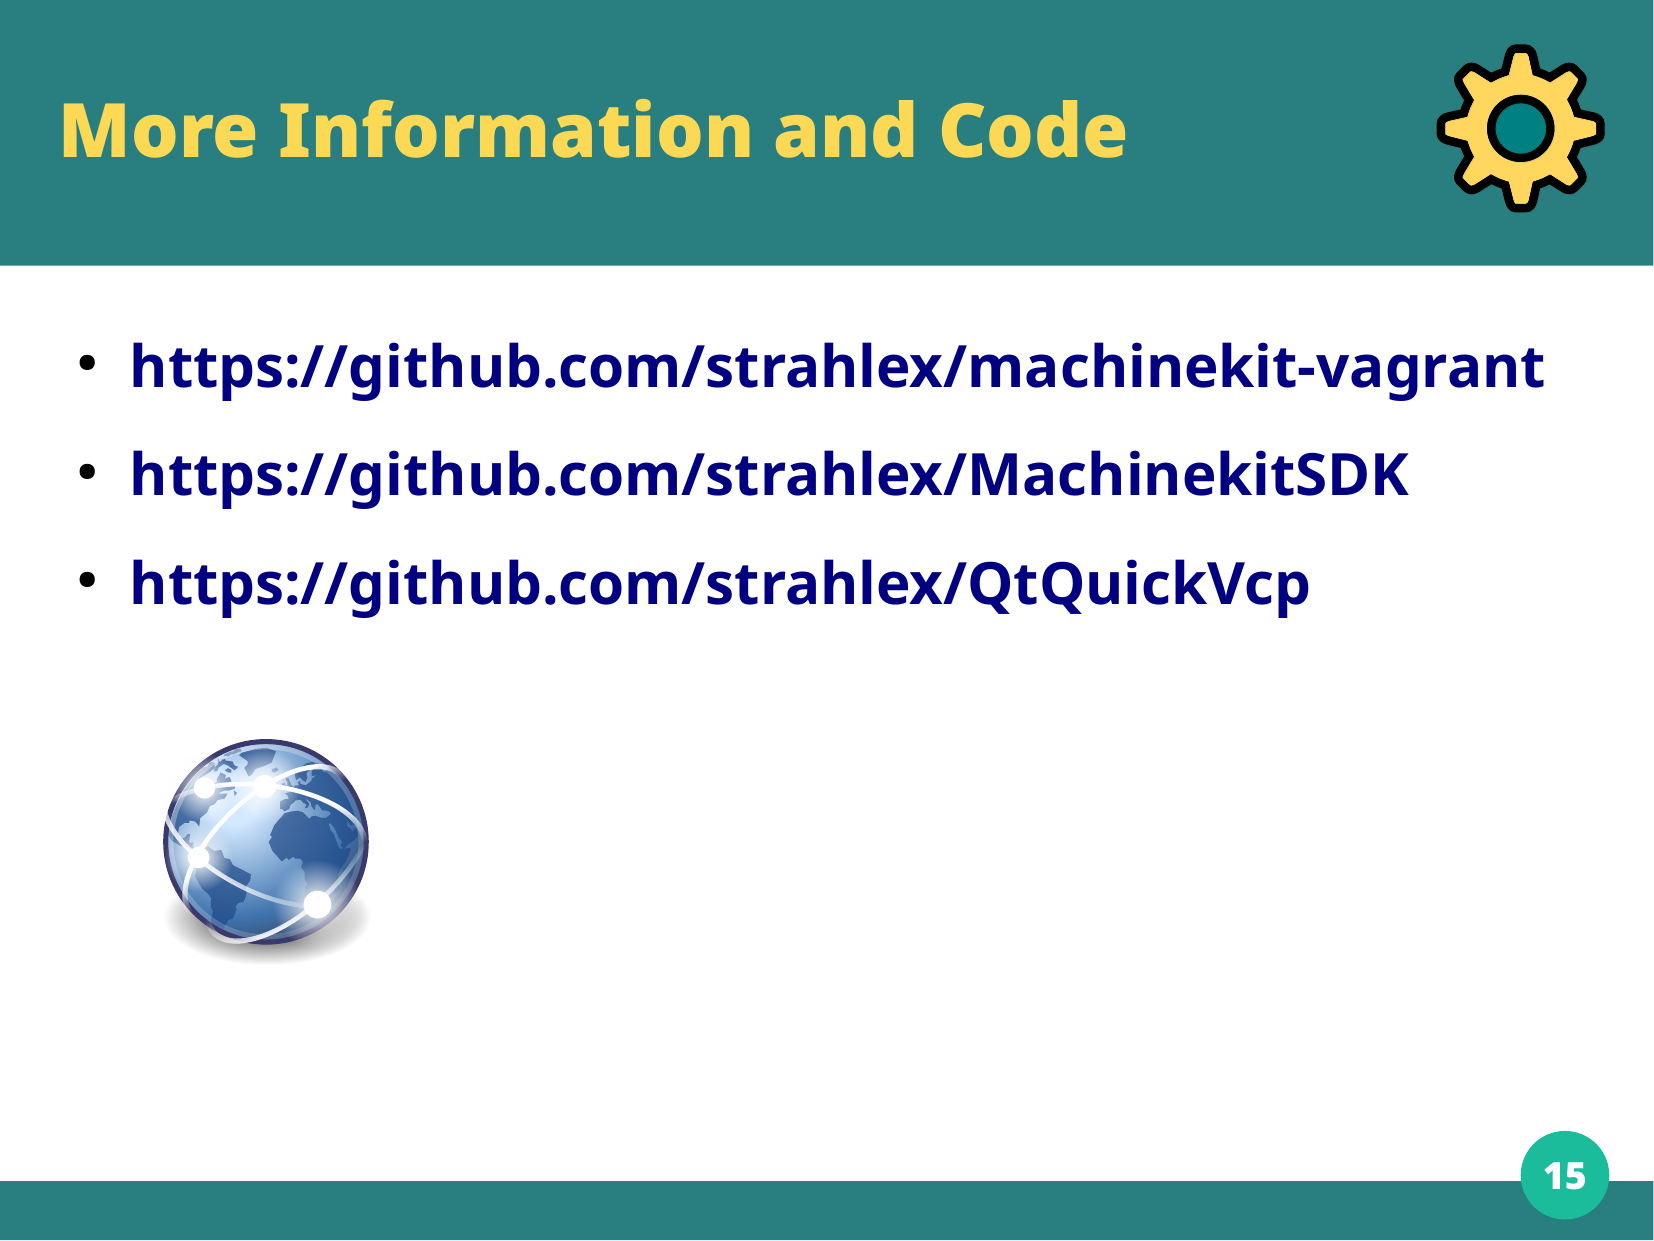

# More Information and Code
https://github.com/strahlex/machinekit-vagrant
https://github.com/strahlex/MachinekitSDK
https://github.com/strahlex/QtQuickVcp
15